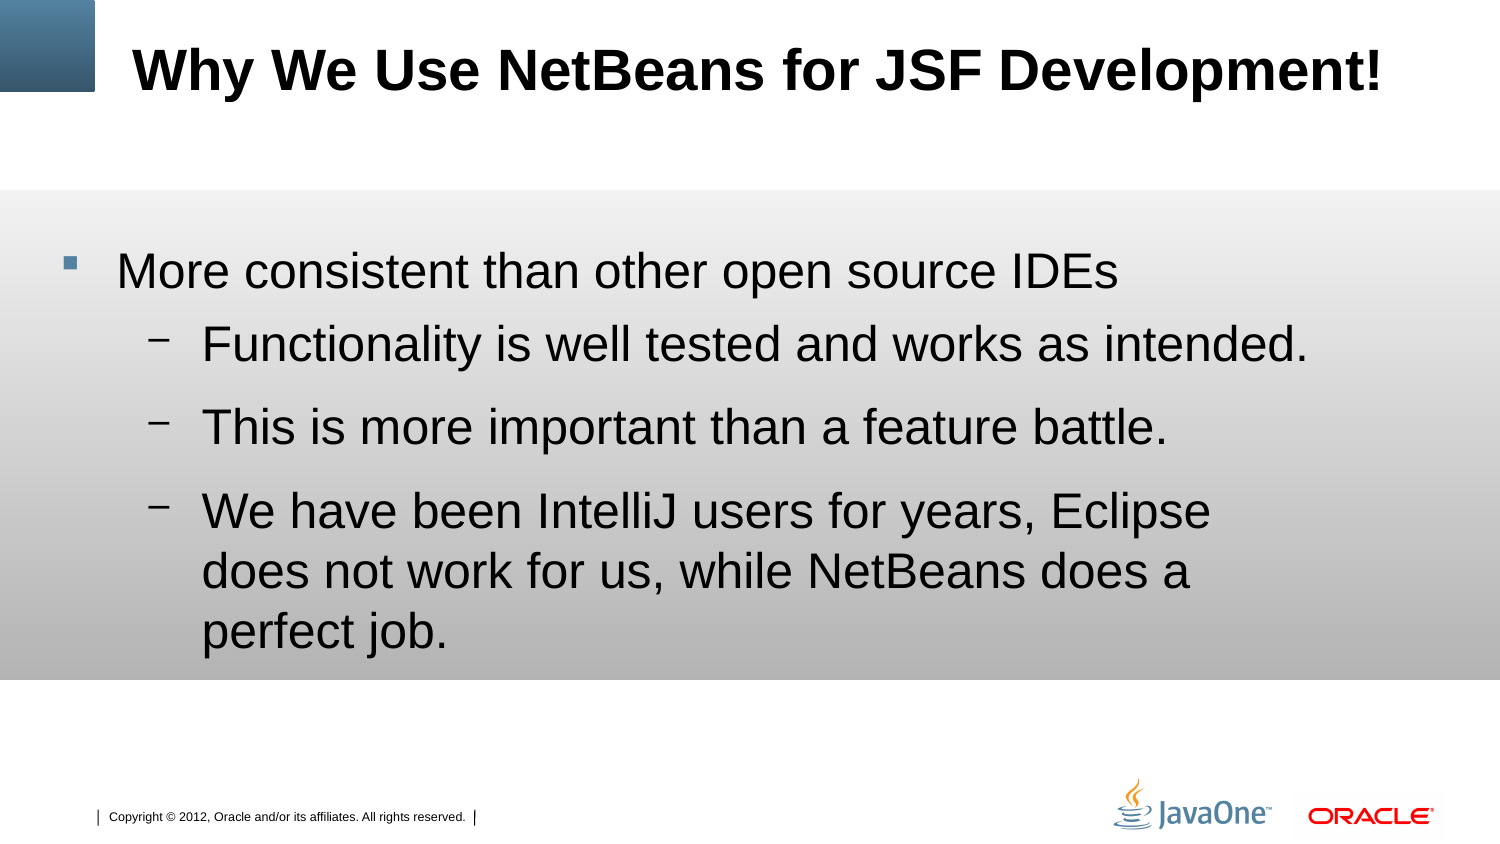

Why We Use NetBeans for JSF Development!
# More consistent than other open source IDEs
Functionality is well tested and works as intended.
This is more important than a feature battle.
We have been IntelliJ users for years, Eclipse does not work for us, while NetBeans does a perfect job.